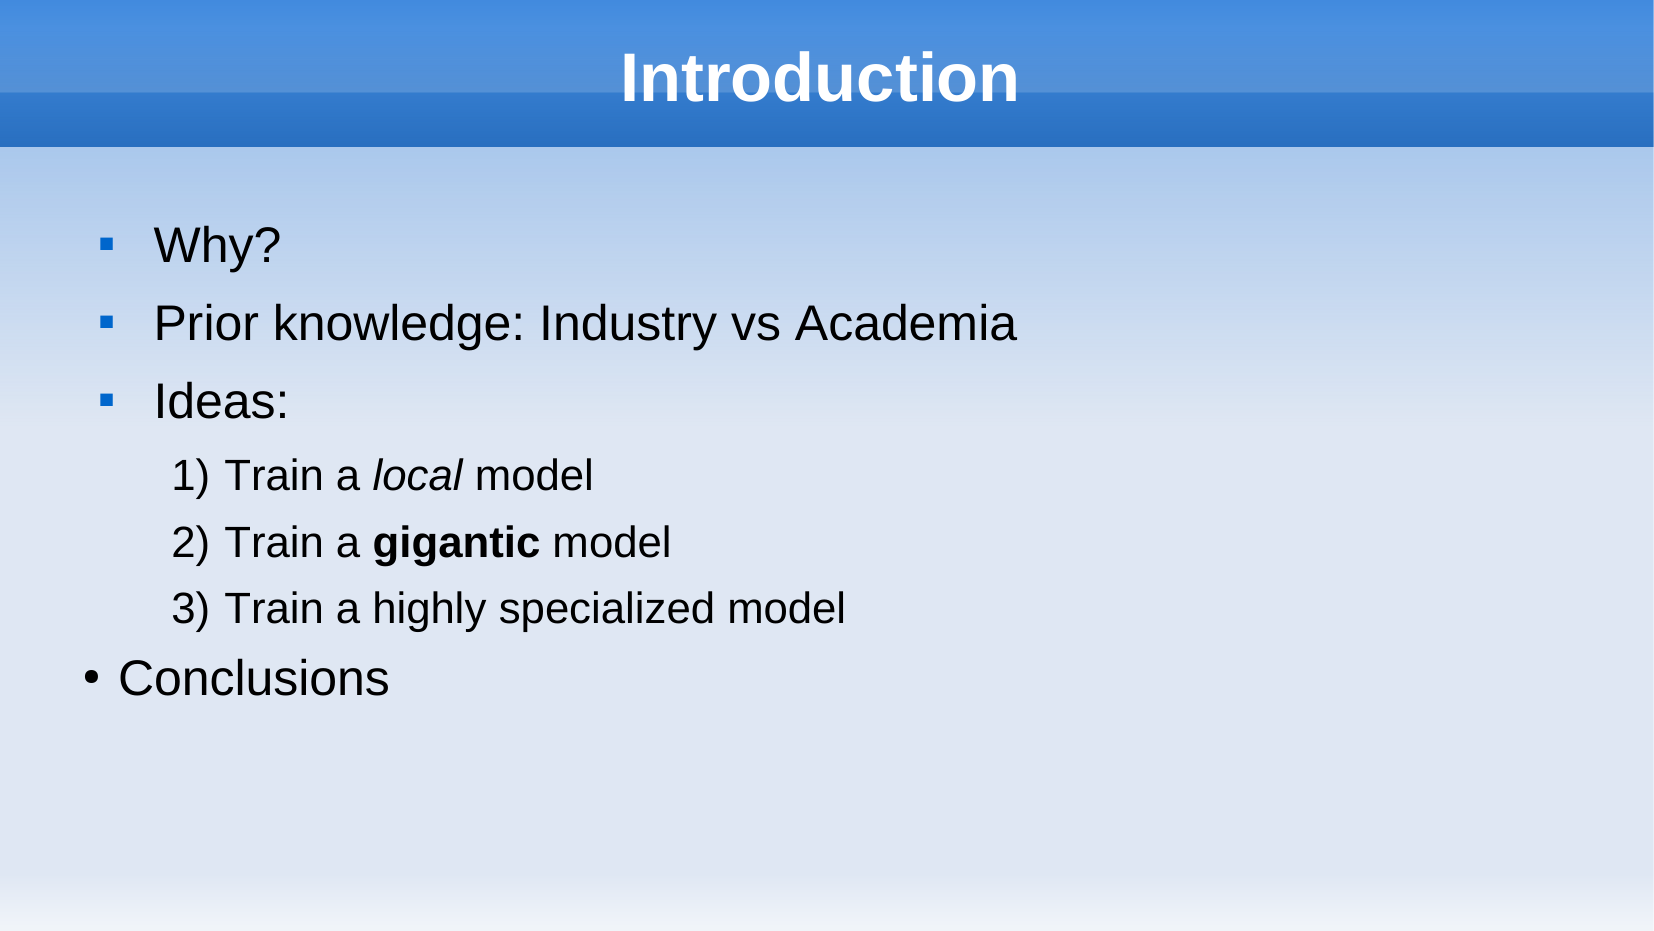

# Introduction
Why?
Prior knowledge: Industry vs Academia
Ideas:
Train a local model
Train a gigantic model
Train a highly specialized model
Conclusions